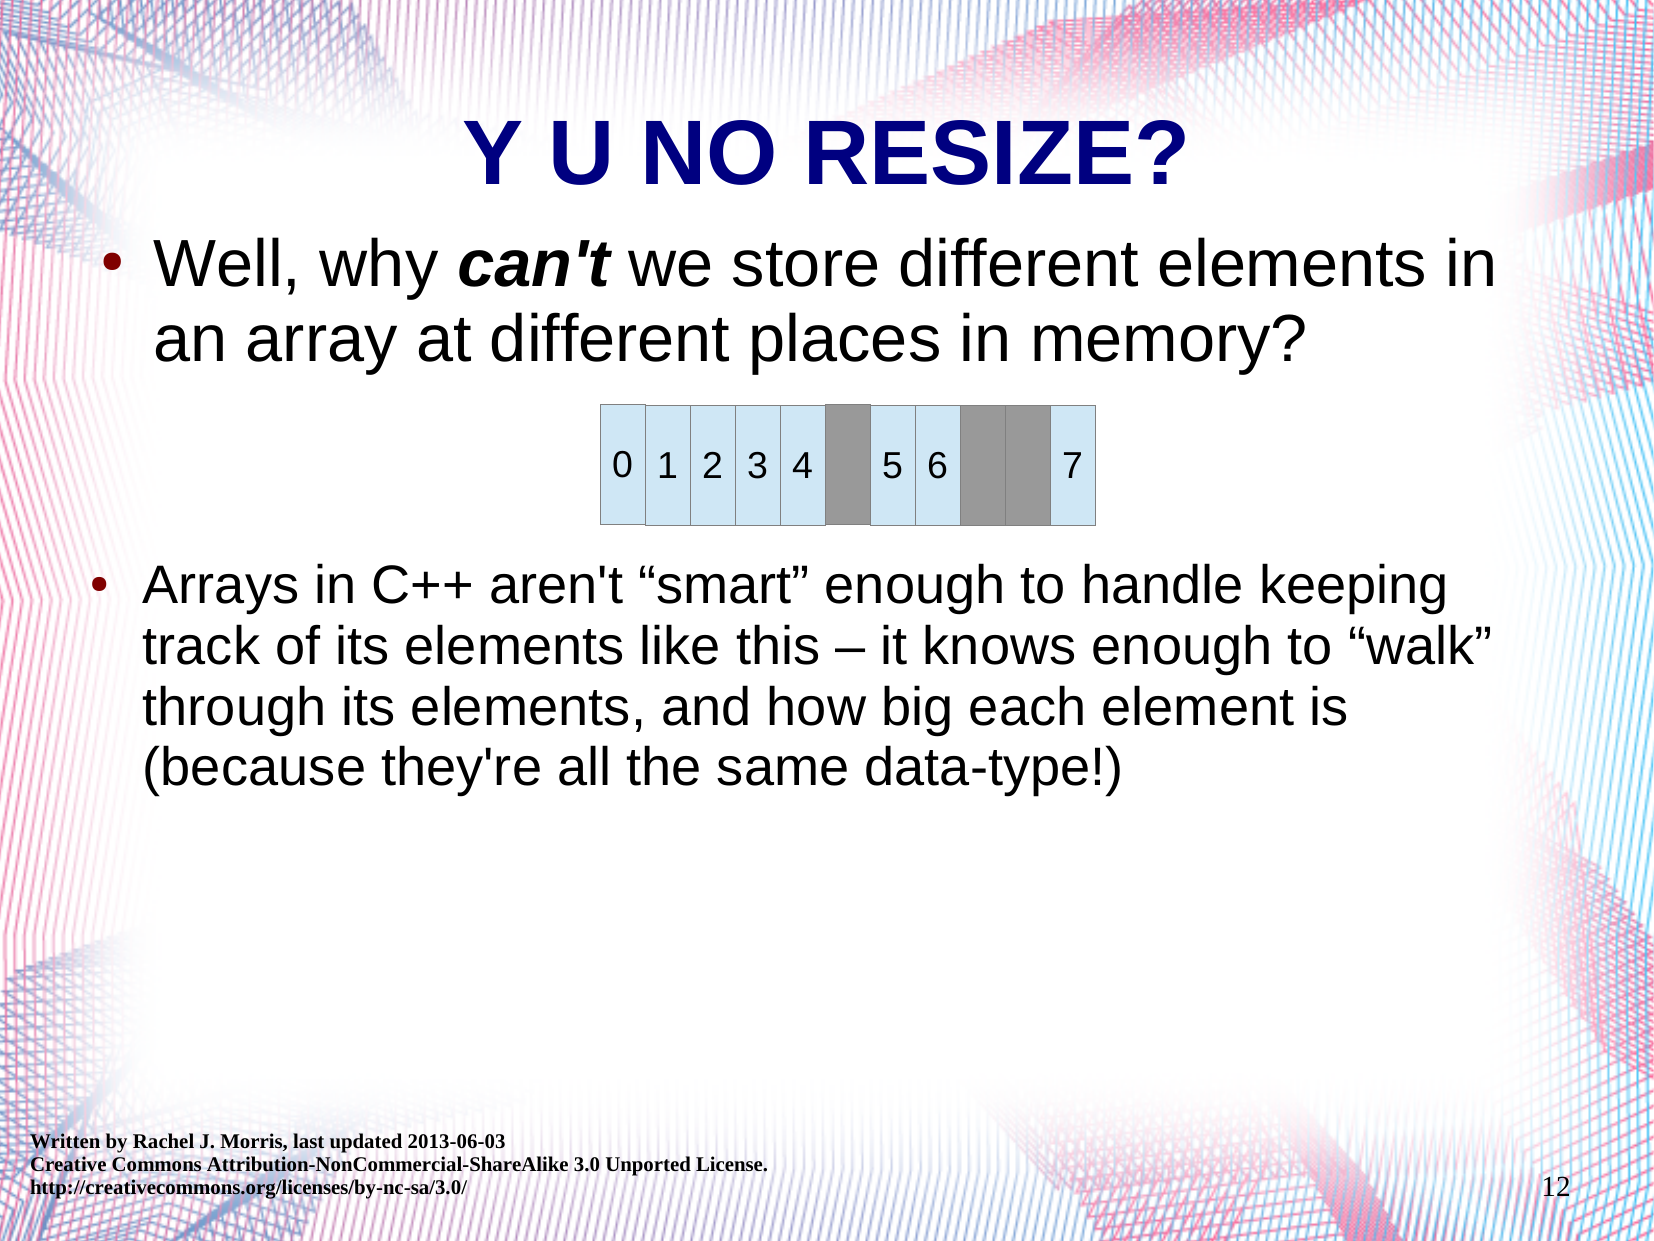

# Y U NO RESIZE?
Well, why can't we store different elements in an array at different places in memory?
0
1
2
3
4
5
6
7
Arrays in C++ aren't “smart” enough to handle keeping track of its elements like this – it knows enough to “walk” through its elements, and how big each element is (because they're all the same data-type!)
12